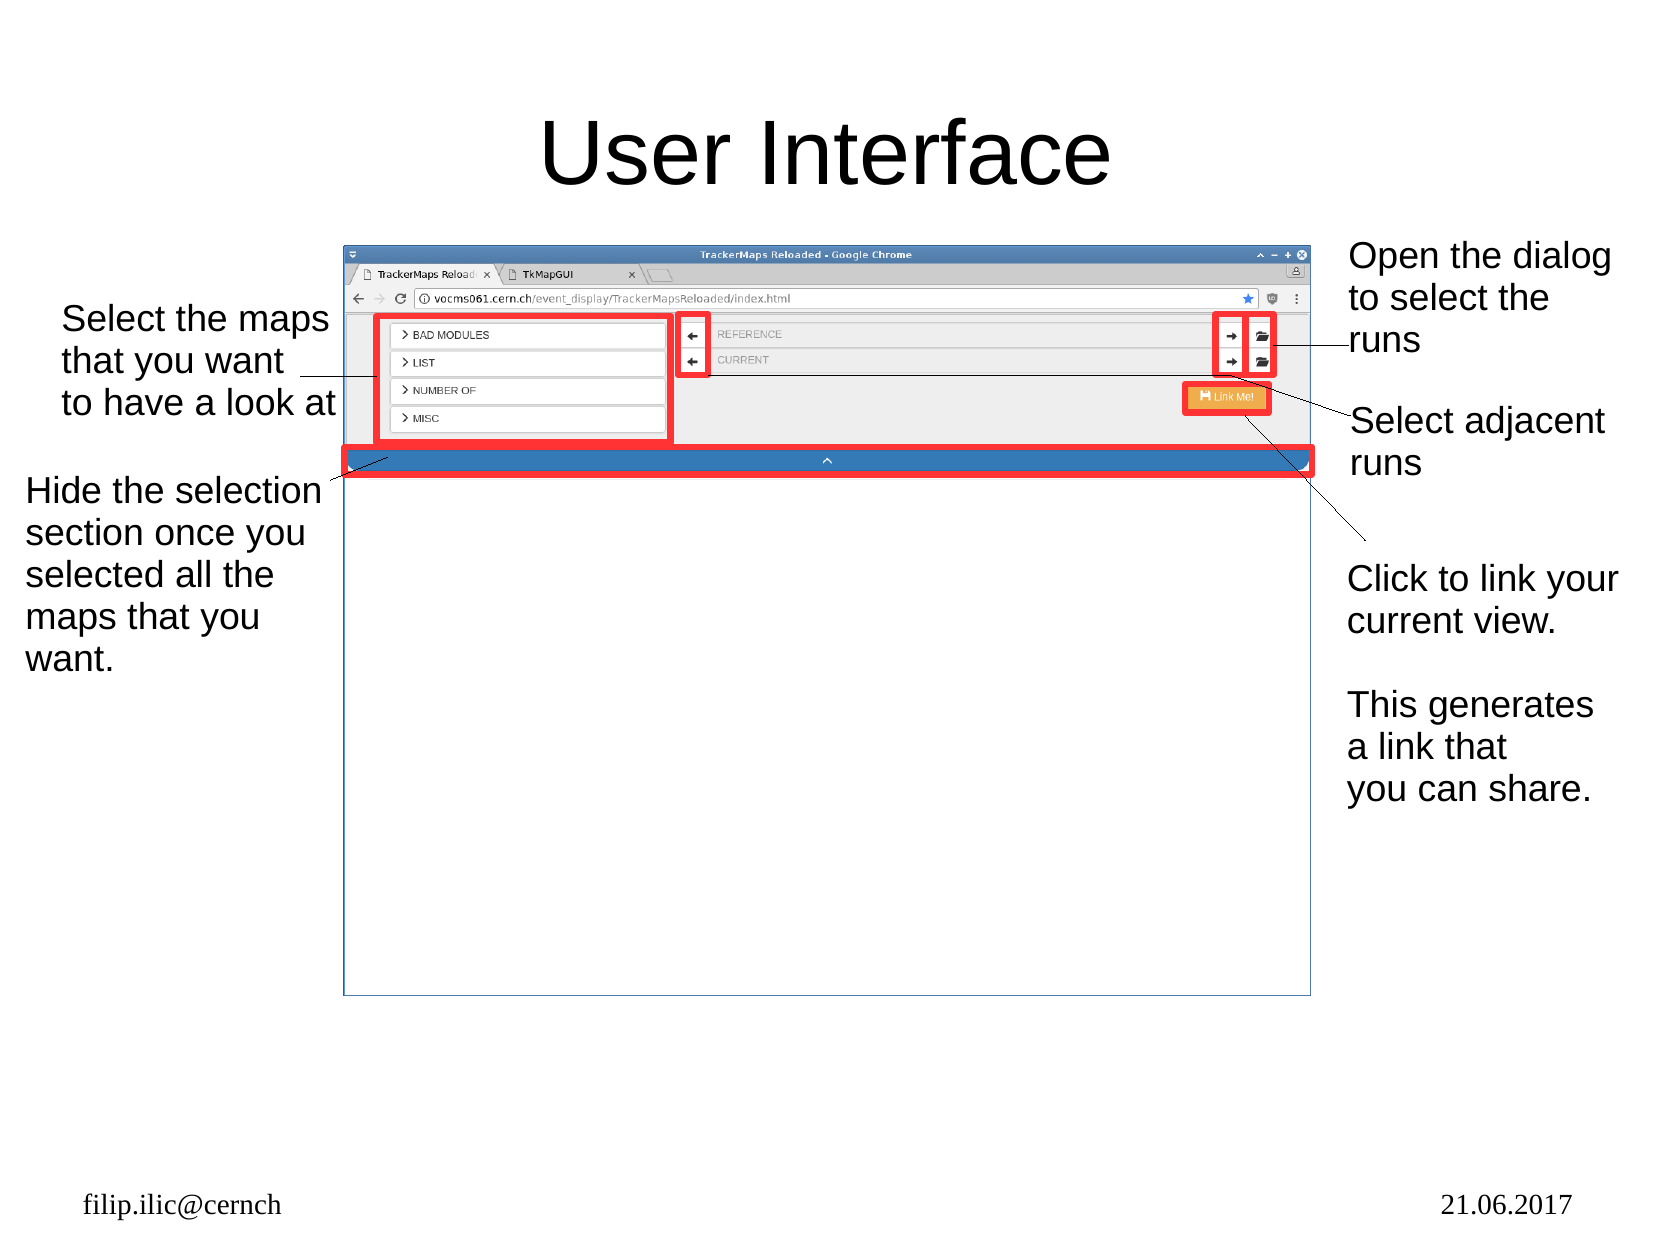

# User Interface
Open the dialog
to select the
runs
Select the maps
that you want
to have a look at
Select adjacent
runs
Hide the selection
section once you
selected all the
maps that you
want.
Click to link your
current view.
This generates
a link that
you can share.